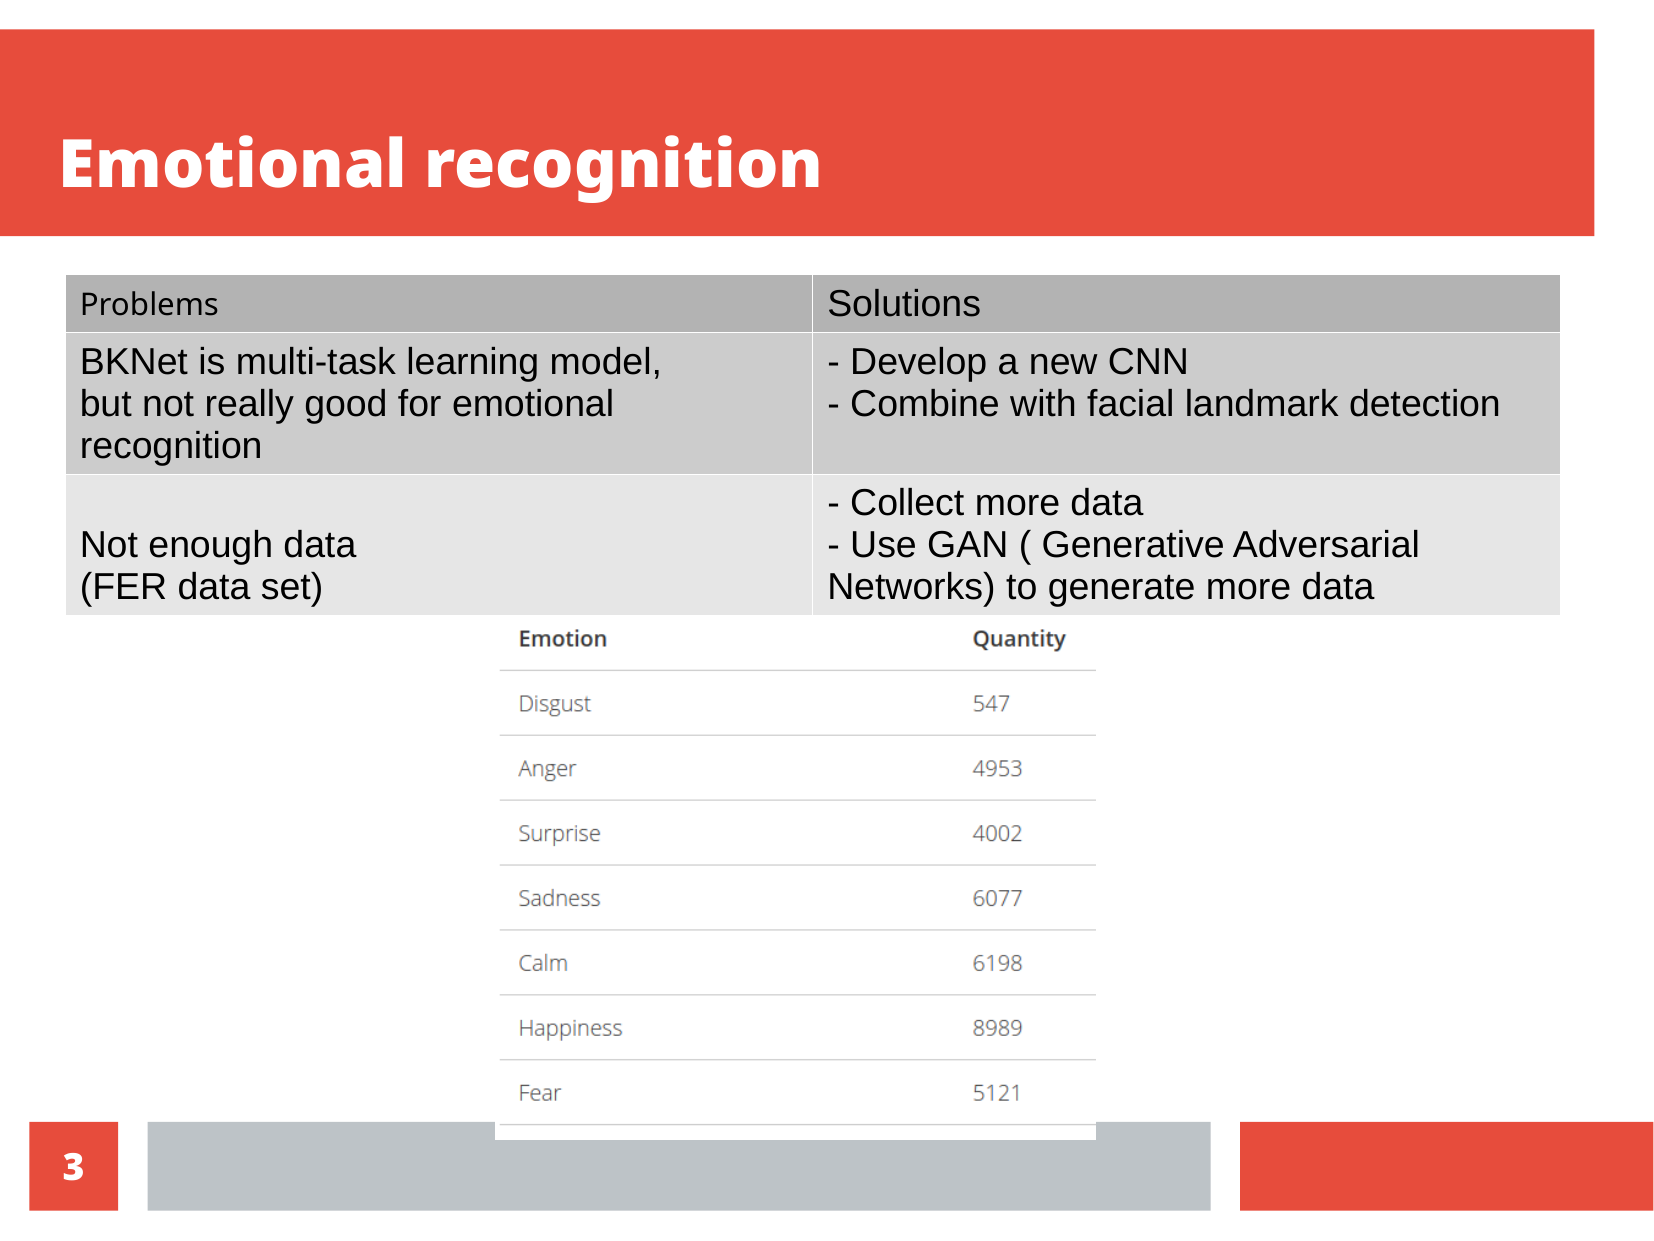

# Emotional recognition
| Problems | Solutions |
| --- | --- |
| BKNet is multi-task learning model, but not really good for emotional recognition | - Develop a new CNN - Combine with facial landmark detection |
| Not enough data (FER data set) | - Collect more data - Use GAN ( Generative Adversarial Networks) to generate more data |
3